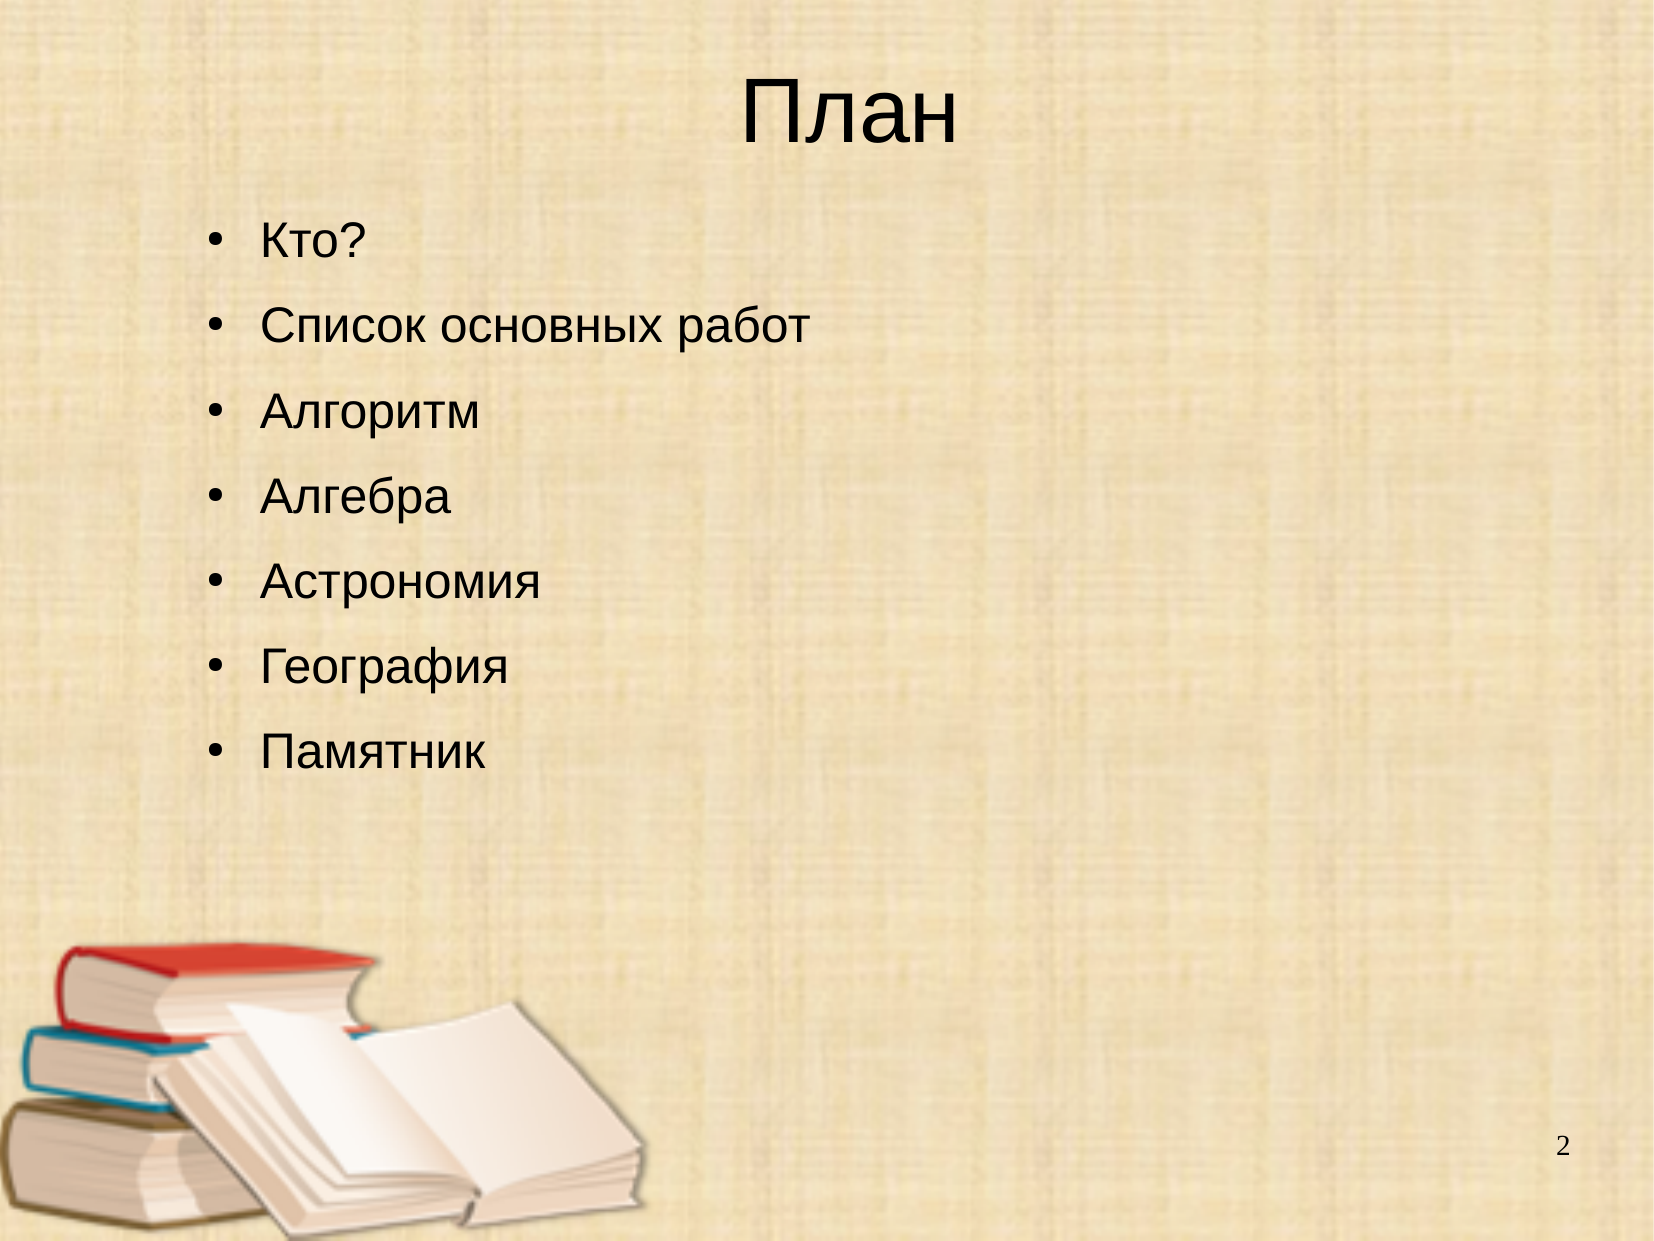

# План
Кто?
Список основных работ
Алгоритм
Алгебра
Астрономия
География
Памятник
2